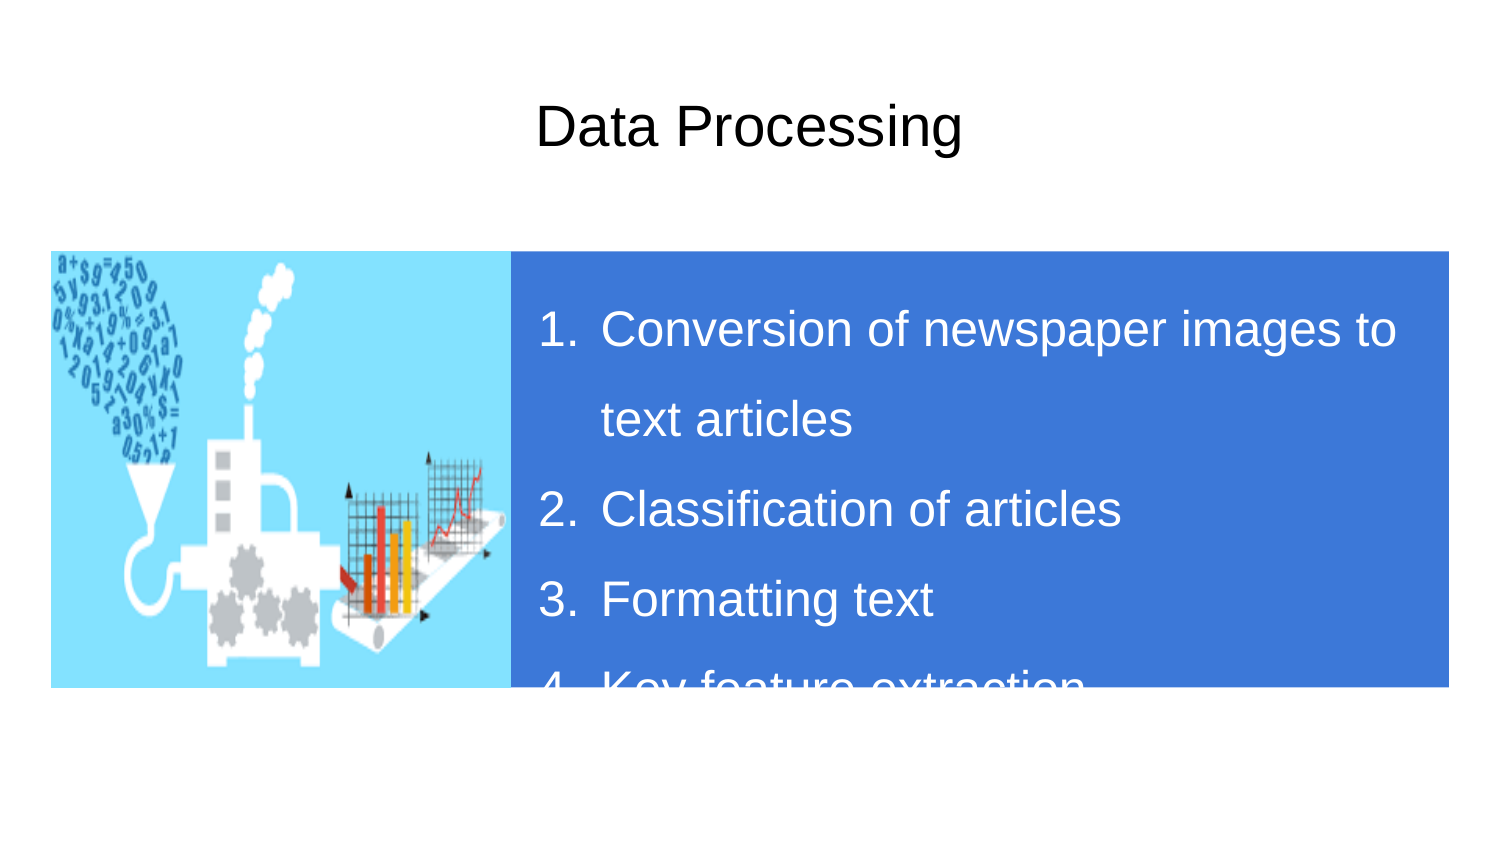

# Data Processing
Conversion of newspaper images to text articles
Classification of articles
Formatting text
Key feature extraction